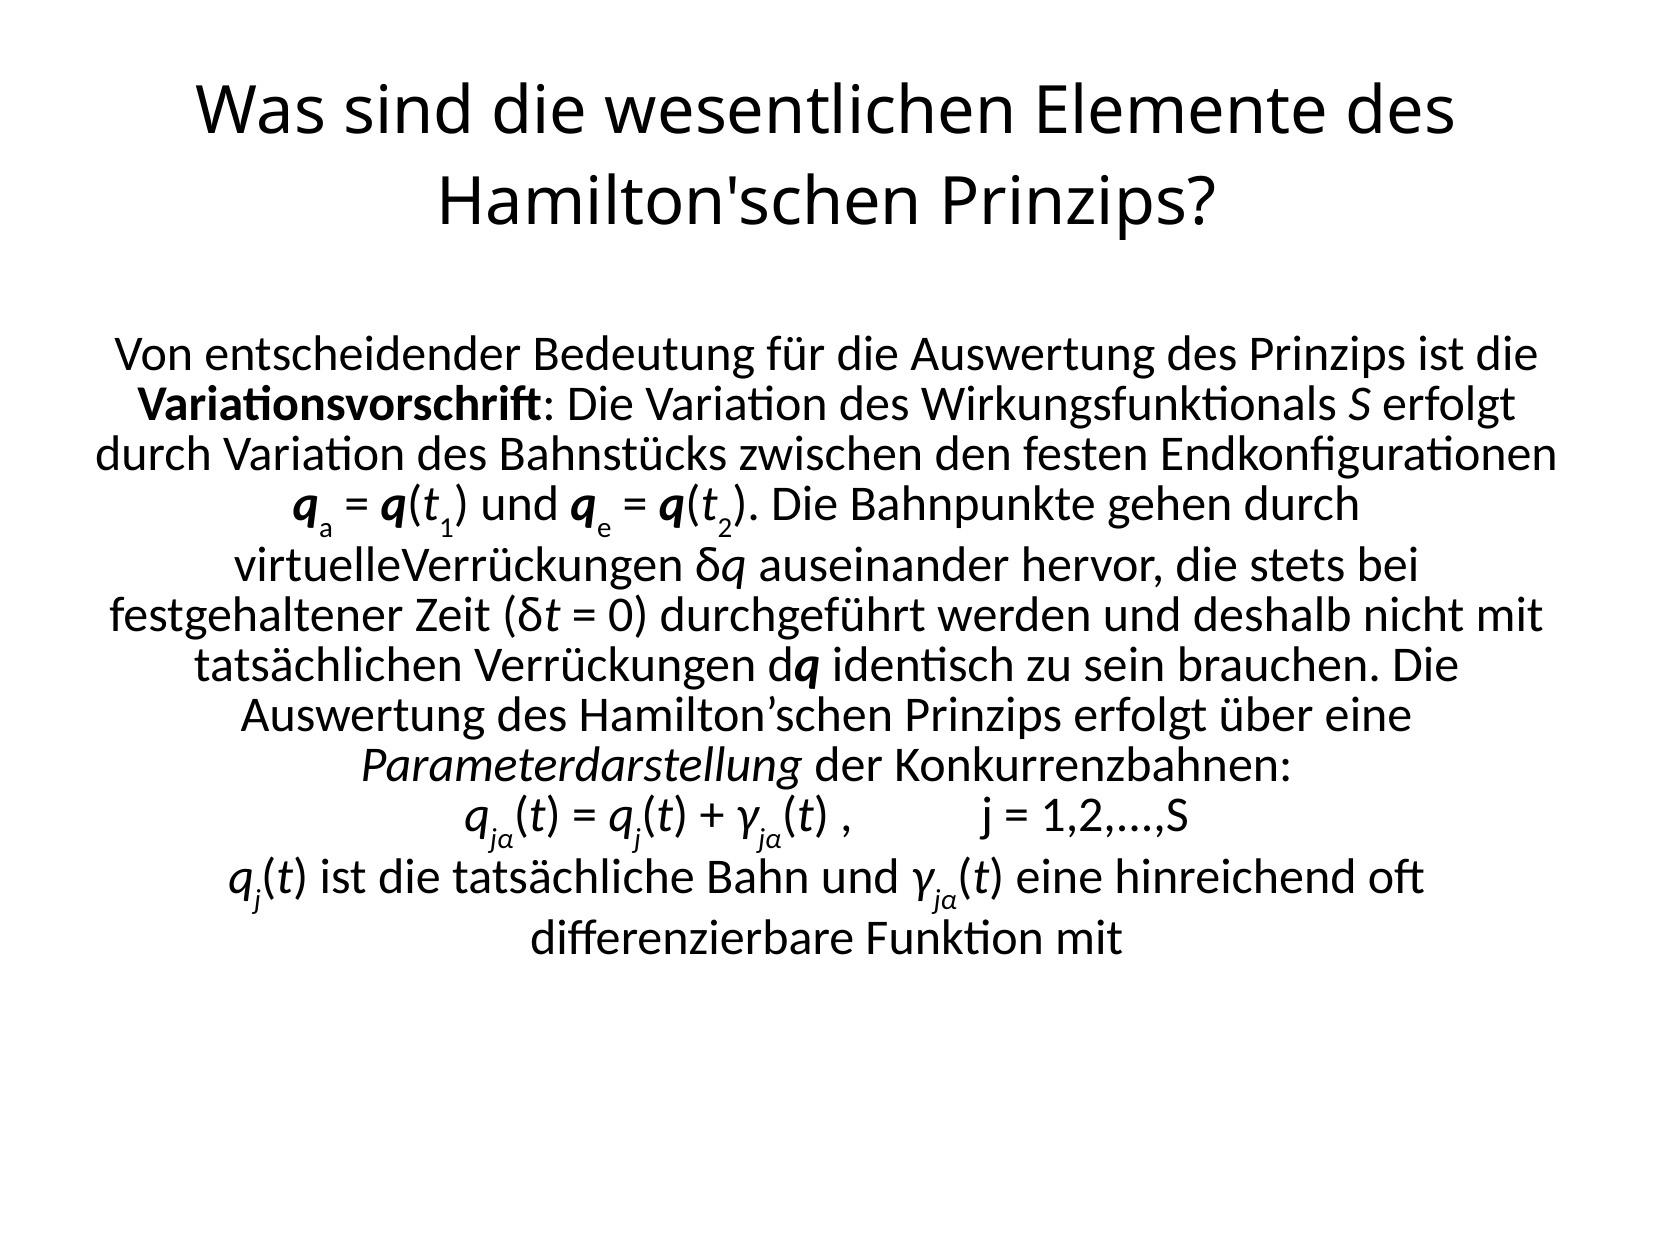

# Was sind die wesentlichen Elemente des Hamilton'schen Prinzips?
Von entscheidender Bedeutung für die Auswertung des Prinzips ist die Variationsvorschrift: Die Variation des Wirkungsfunktionals S erfolgt durch Variation des Bahnstücks zwischen den festen Endkonfigurationen qa = q(t1) und qe = q(t2). Die Bahnpunkte gehen durch virtuelleVerrückungen δq auseinander hervor, die stets bei festgehaltener Zeit (δt = 0) durchgeführt werden und deshalb nicht mit tatsächlichen Verrückungen dq identisch zu sein brauchen. Die Auswertung des Hamilton’schen Prinzips erfolgt über eine Parameterdarstellung der Konkurrenzbahnen:
qjα(t) = qj(t) + γjα(t) ,		j = 1,2,...,S
qj(t) ist die tatsächliche Bahn und γjα(t) eine hinreichend oft differenzierbare Funktion mit